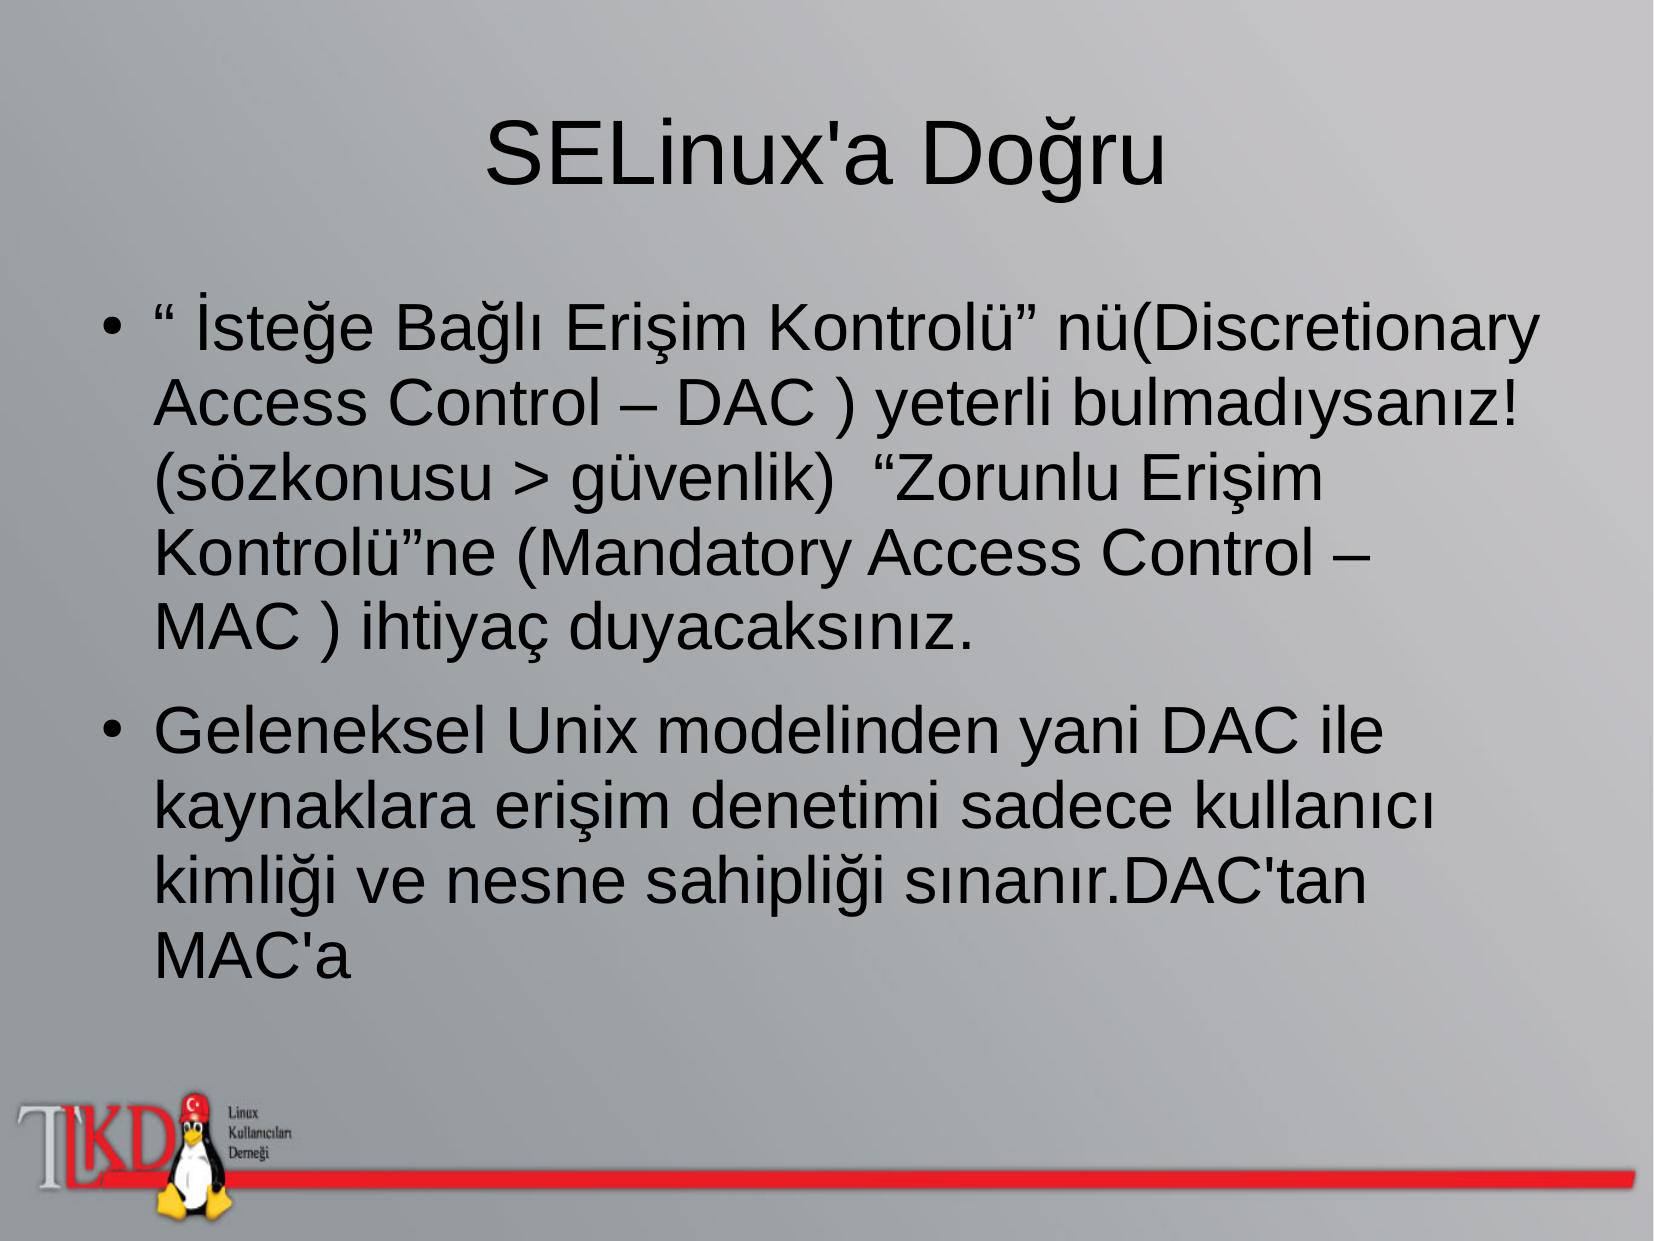

# SELinux'a Doğru
“ İsteğe Bağlı Erişim Kontrolü” nü(Discretionary Access Control – DAC ) yeterli bulmadıysanız!(sözkonusu > güvenlik) “Zorunlu Erişim Kontrolü”ne (Mandatory Access Control – MAC ) ihtiyaç duyacaksınız.
Geleneksel Unix modelinden yani DAC ile kaynaklara erişim denetimi sadece kullanıcı kimliği ve nesne sahipliği sınanır.DAC'tan MAC'a